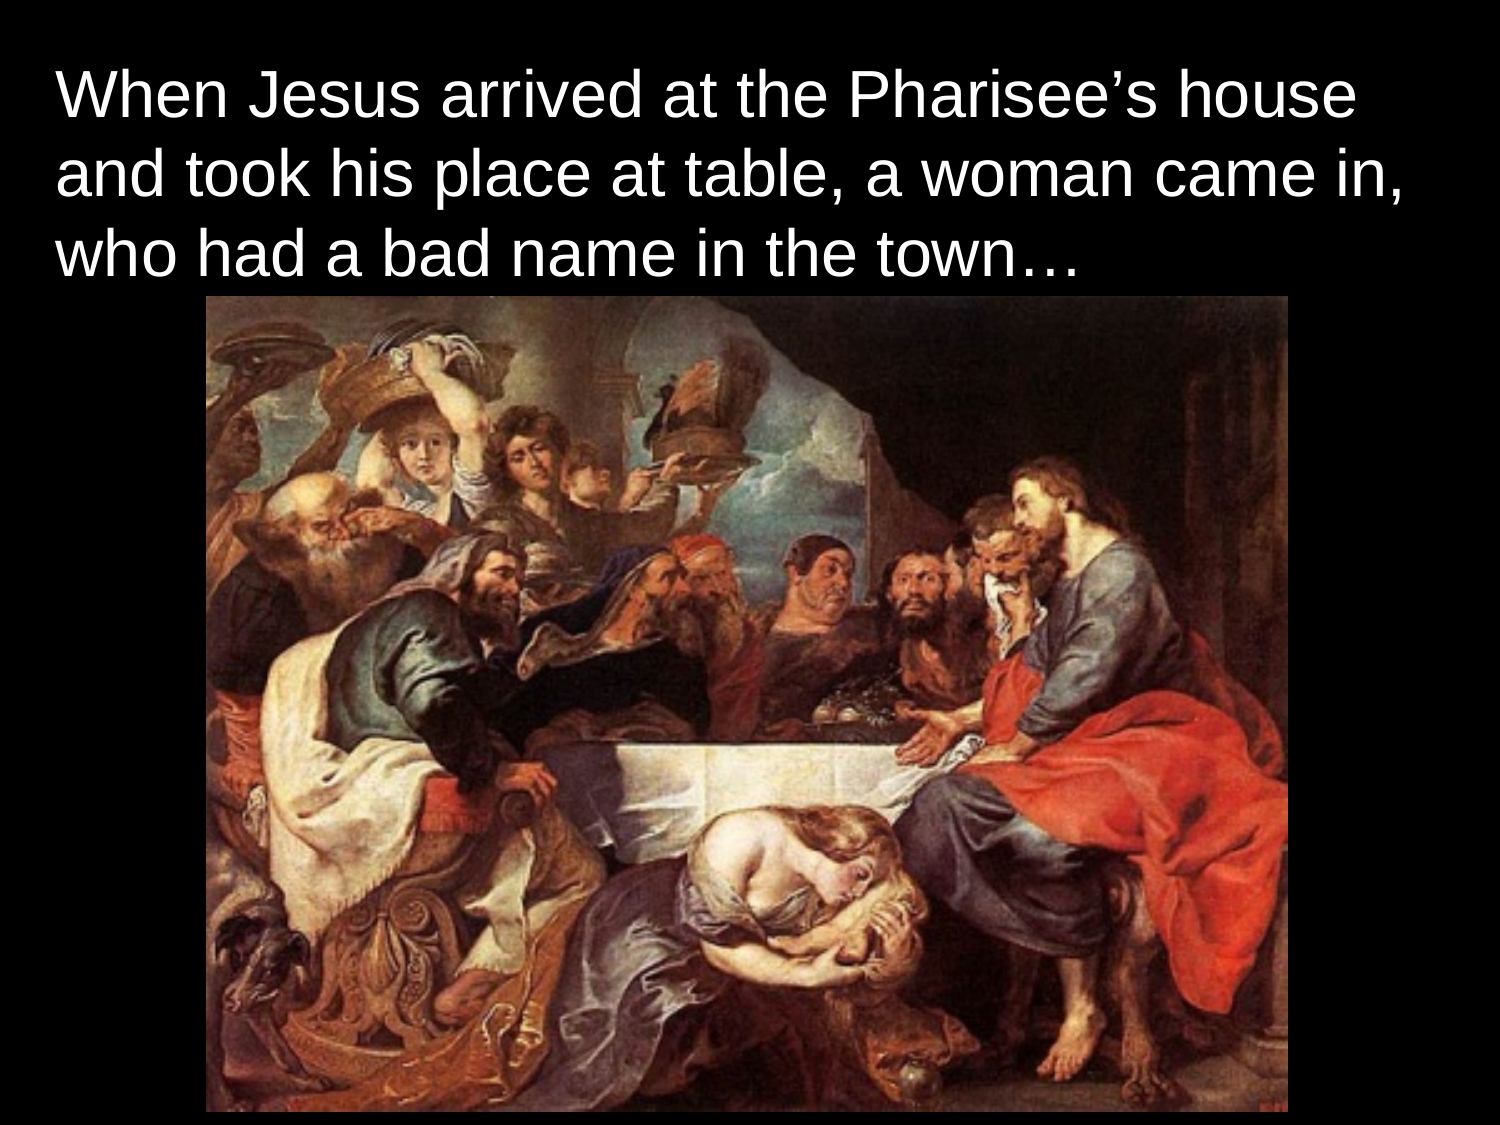

When Jesus arrived at the Pharisee’s house and took his place at table, a woman came in, who had a bad name in the town…